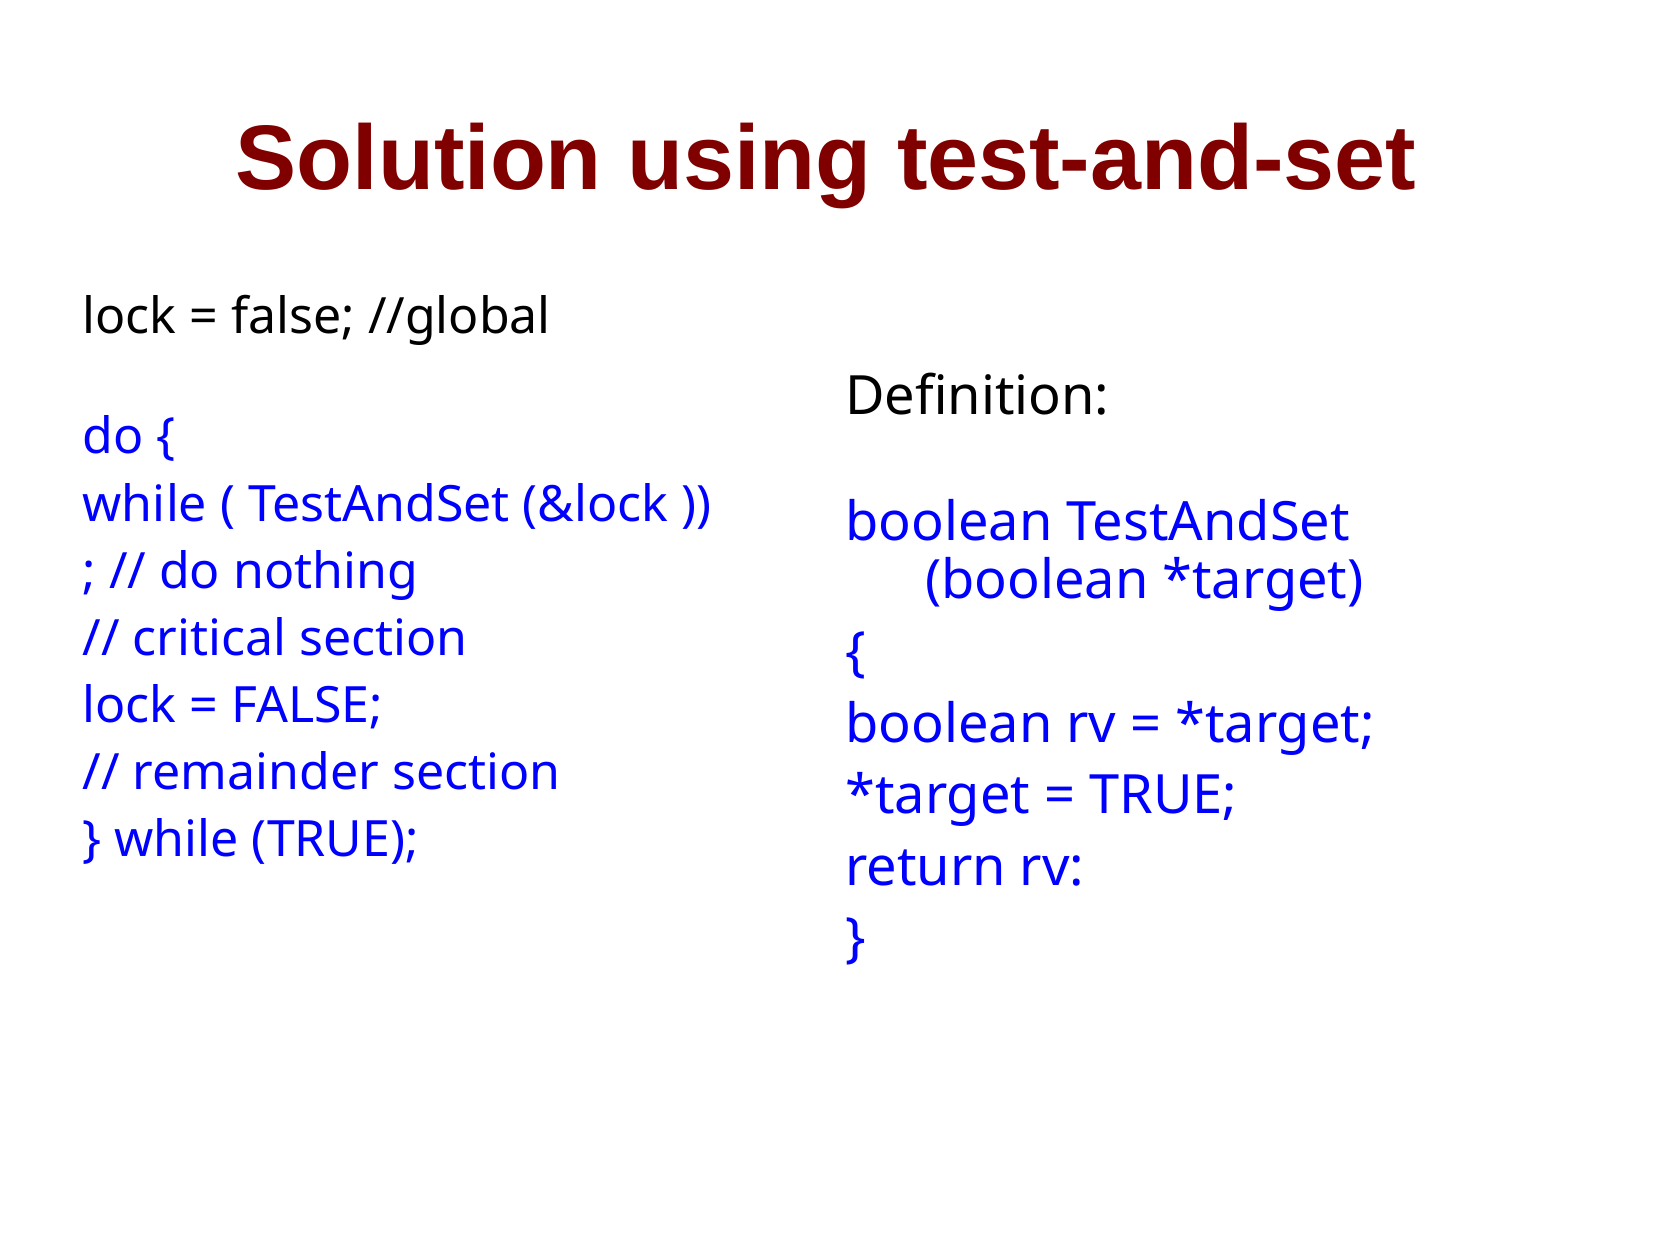

# Solution using test-and-set
Definition:
boolean TestAndSet (boolean *target)
{
boolean rv = *target;
*target = TRUE;
return rv:
}
lock = false; //global
do {
while ( TestAndSet (&lock ))
; // do nothing
// critical section
lock = FALSE;
// remainder section
} while (TRUE);